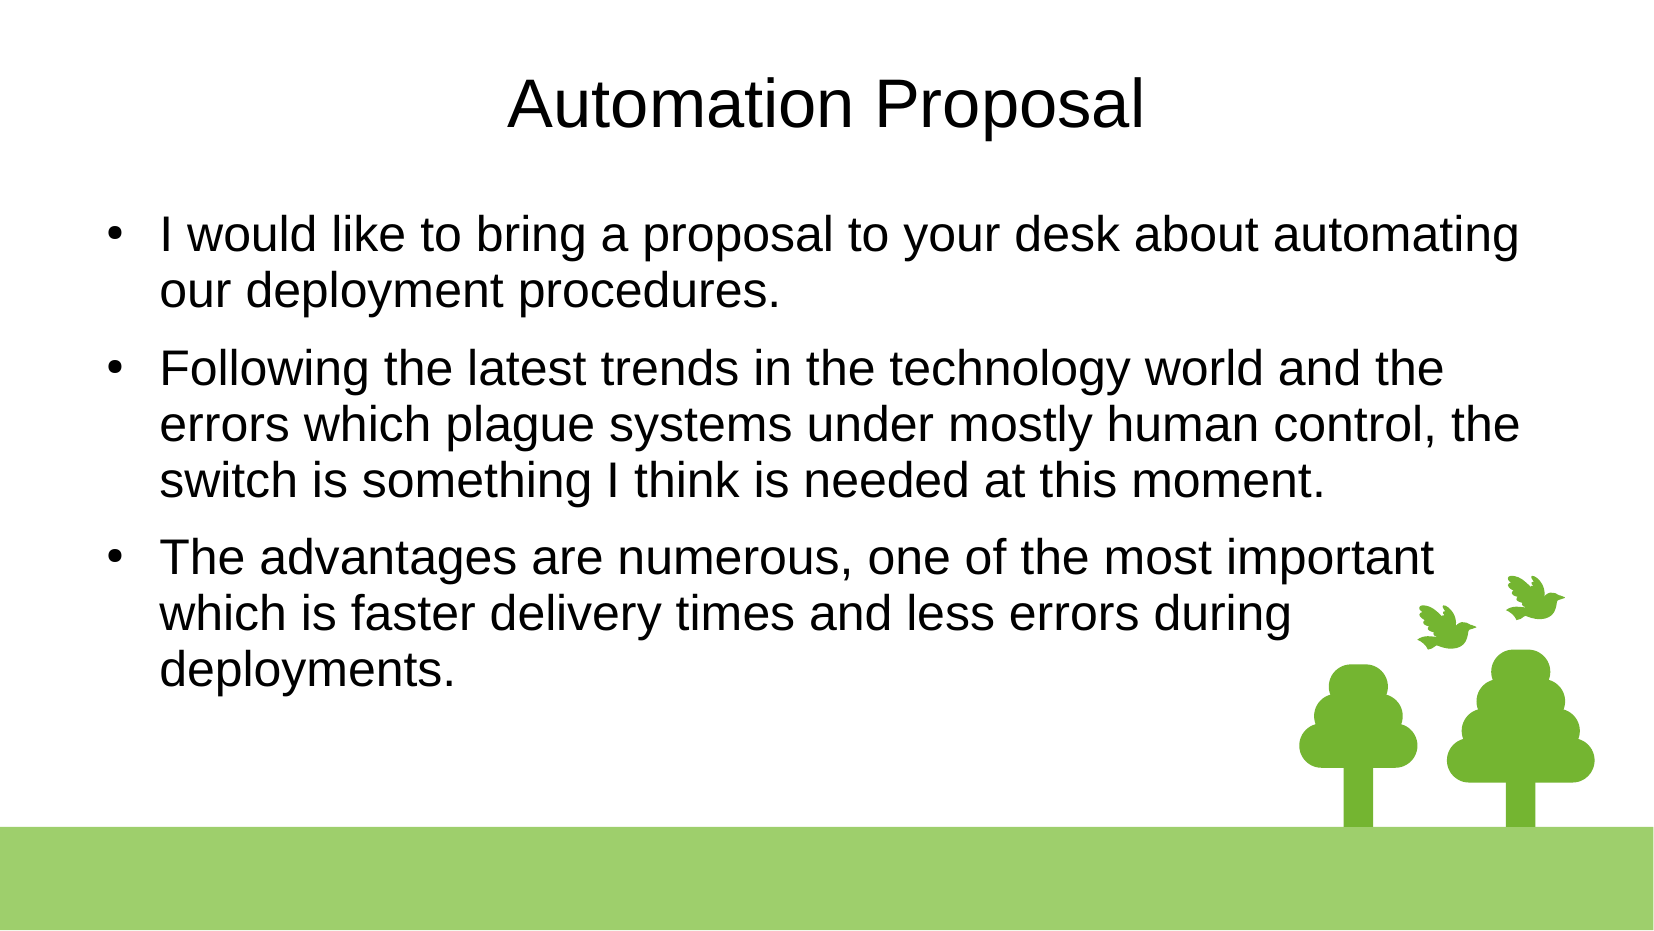

# Automation Proposal
I would like to bring a proposal to your desk about automating our deployment procedures.
Following the latest trends in the technology world and the errors which plague systems under mostly human control, the switch is something I think is needed at this moment.
The advantages are numerous, one of the most important which is faster delivery times and less errors during deployments.